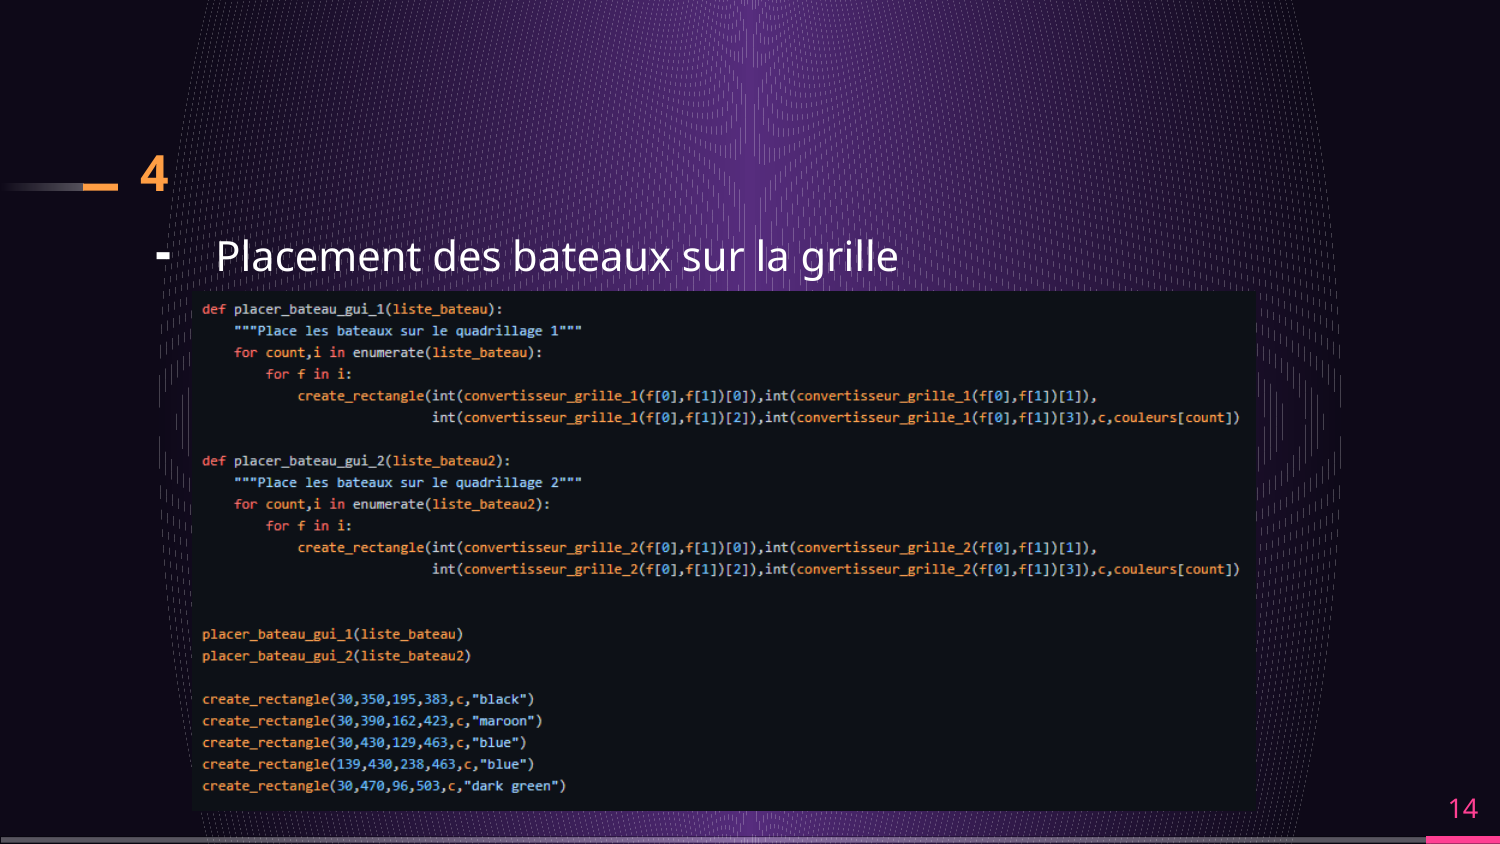

# 4
Placement des bateaux sur la grille
14